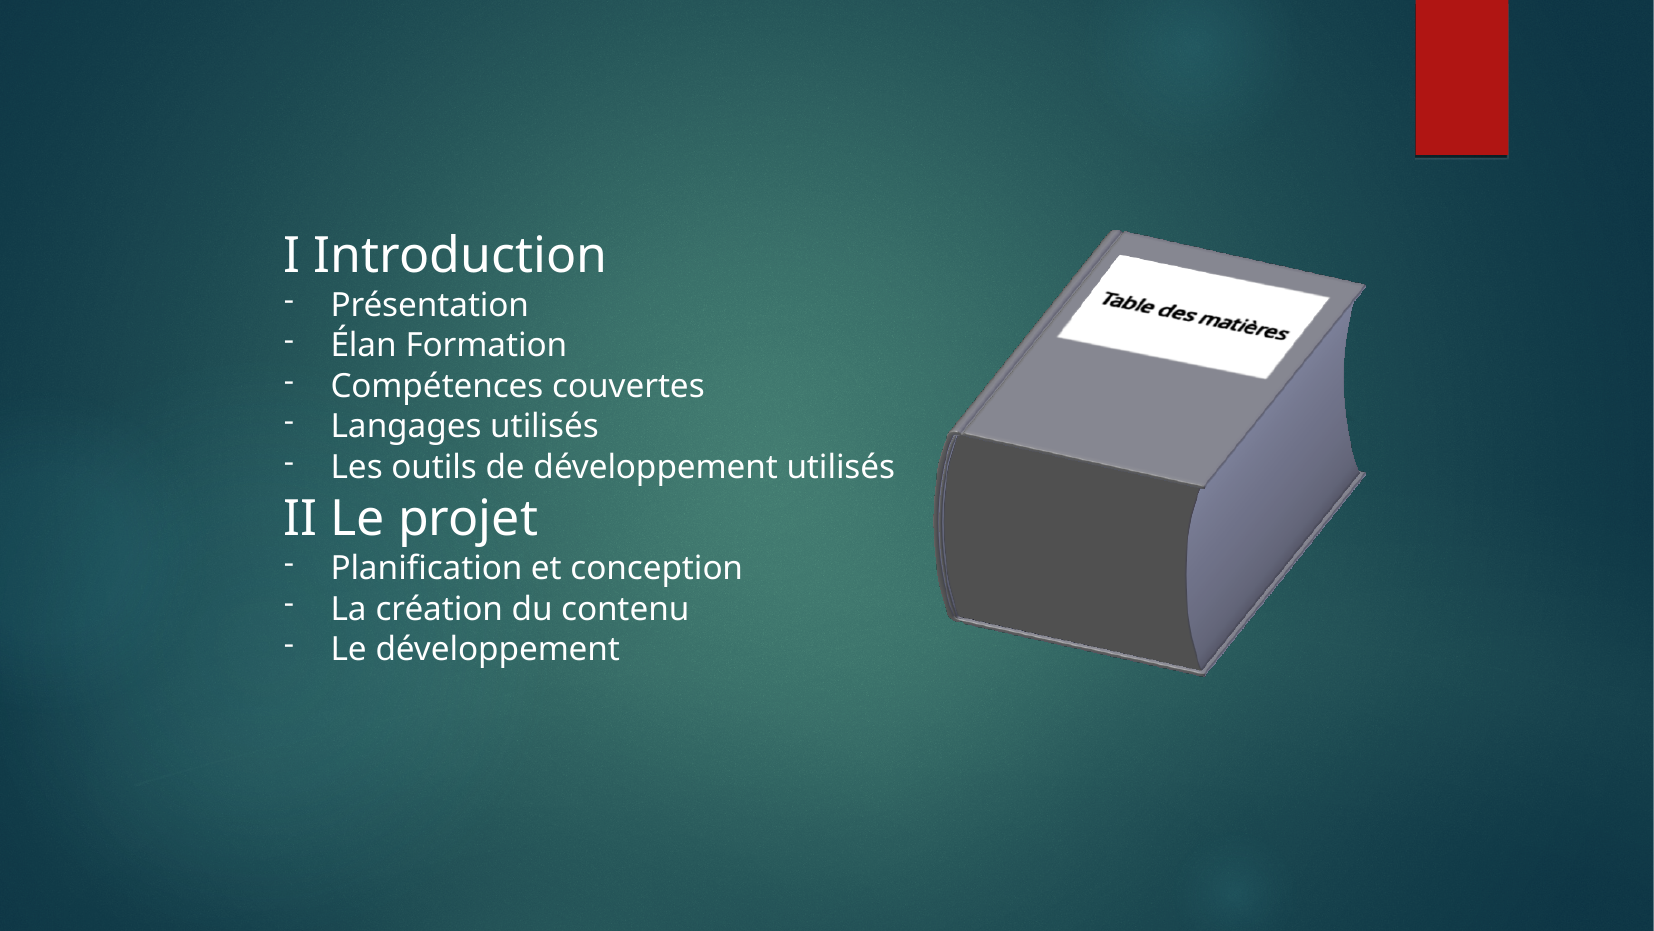

I Introduction​
Présentation​
Élan Formation​
Compétences couvertes​
Langages utilisés​
Les outils de développement utilisés​
II Le projet
Planification et conception
La création du contenu
Le développement